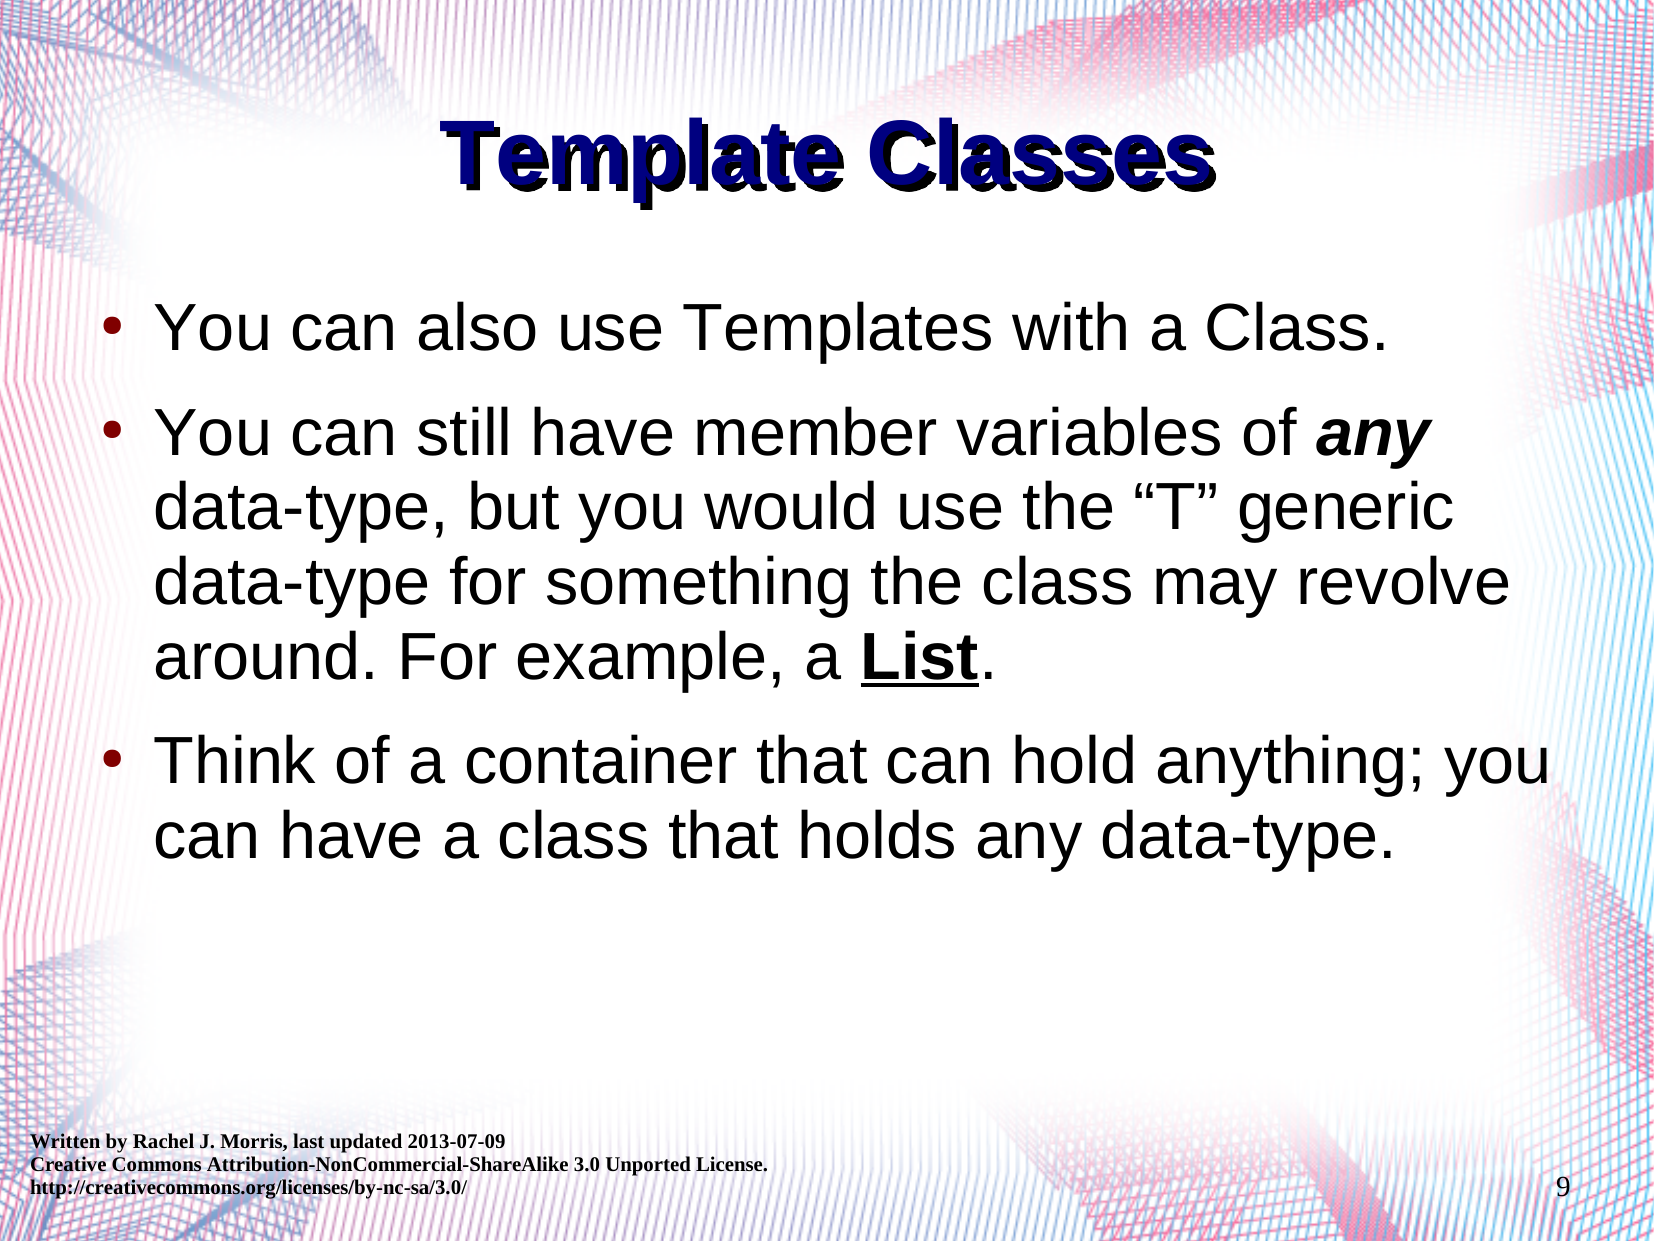

# Template Classes
You can also use Templates with a Class.
You can still have member variables of any data-type, but you would use the “T” generic data-type for something the class may revolve around. For example, a List.
Think of a container that can hold anything; you can have a class that holds any data-type.
9